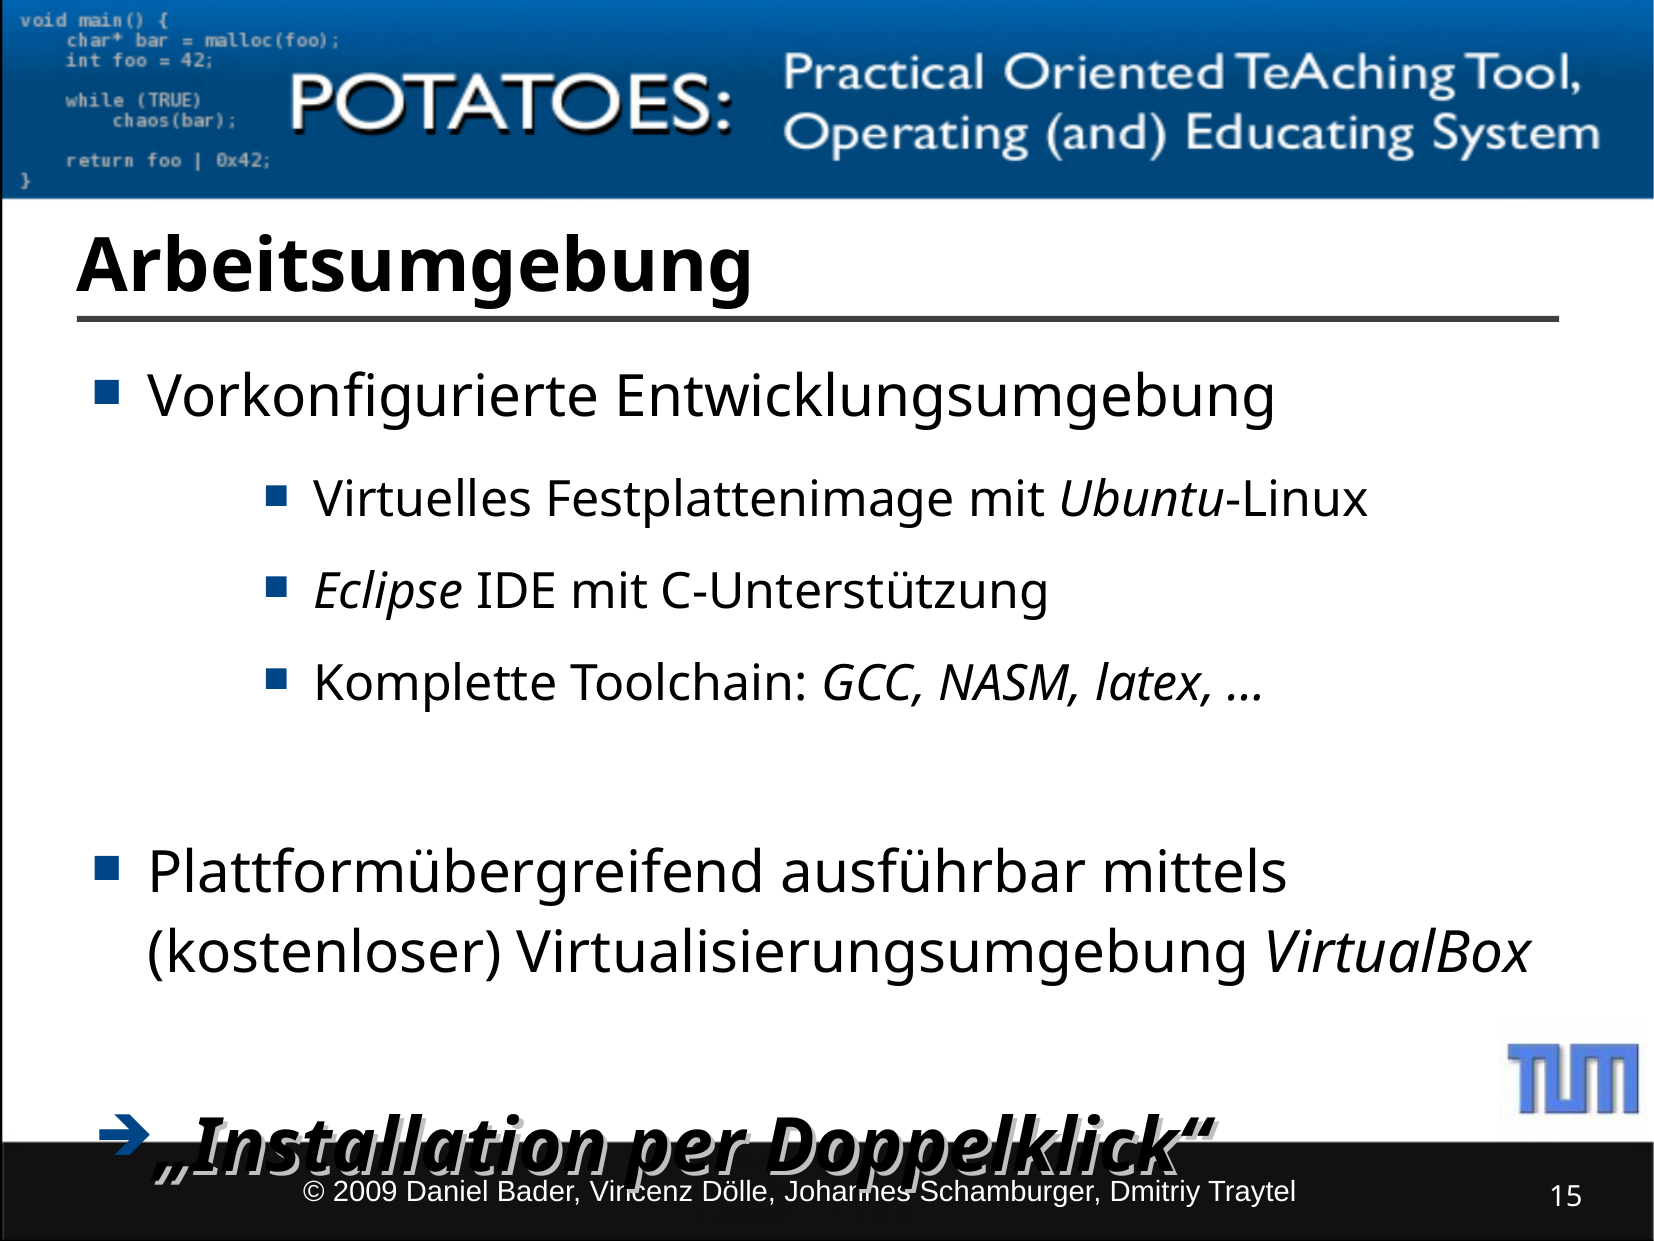

# Arbeitsumgebung
Vorkonfigurierte Entwicklungsumgebung
Virtuelles Festplattenimage mit Ubuntu-Linux
Eclipse IDE mit C-Unterstützung
Komplette Toolchain: GCC, NASM, latex, …
Plattformübergreifend ausführbar mittels (kostenloser) Virtualisierungsumgebung VirtualBox
„Installation per Doppelklick“
15